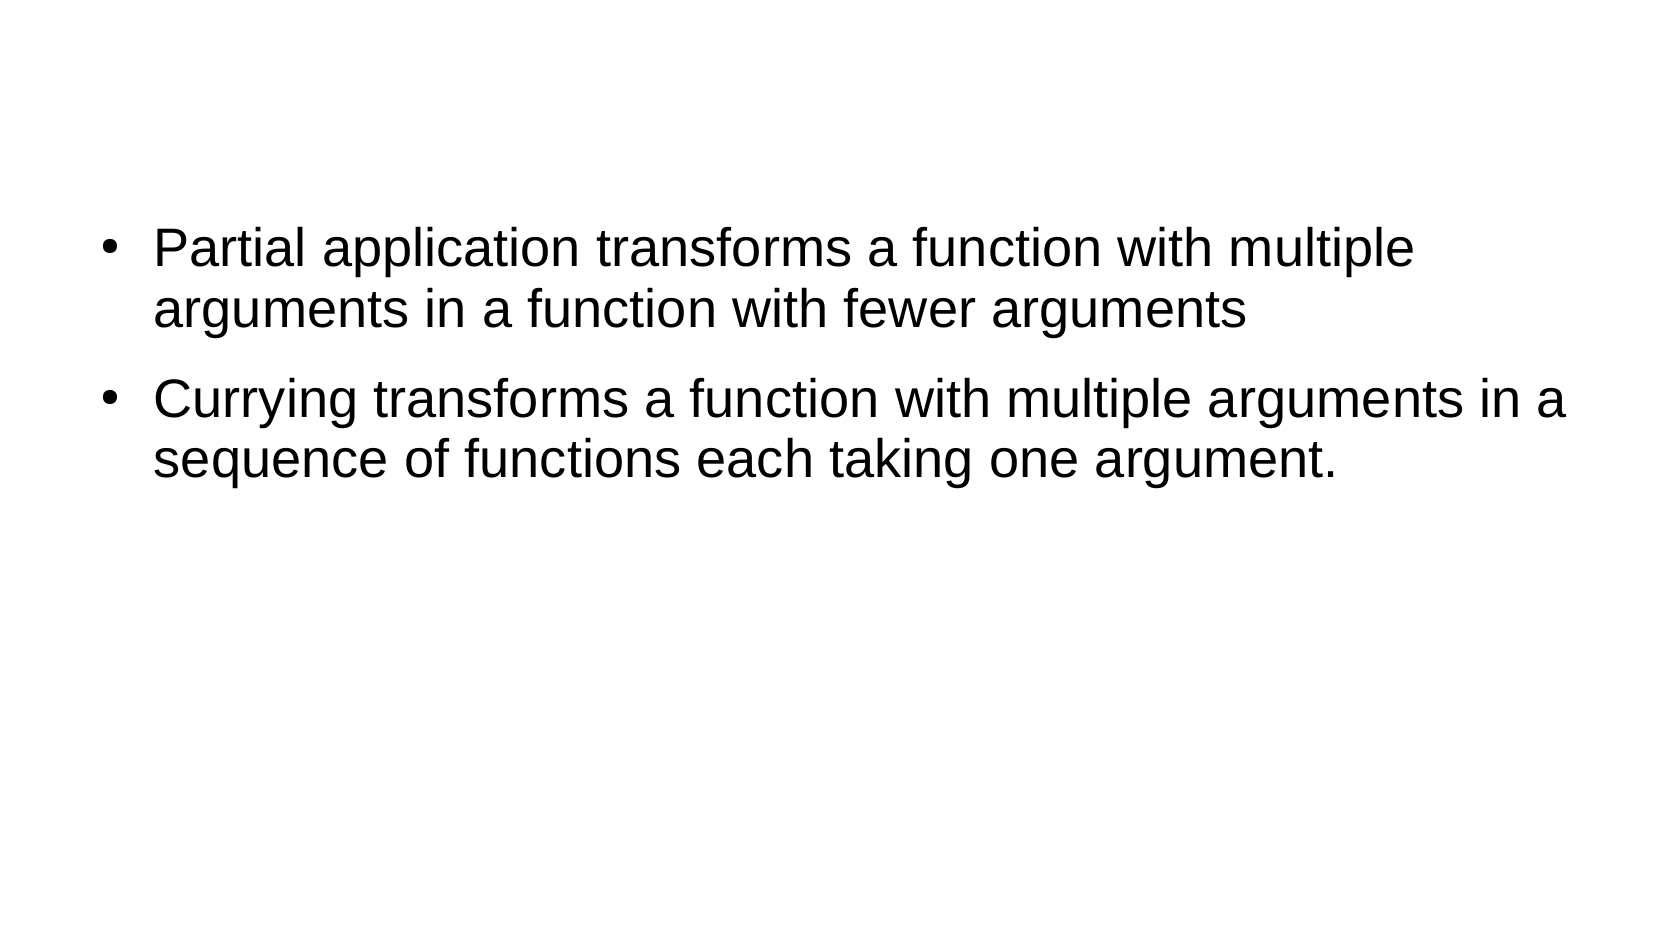

#
Partial application transforms a function with multiple arguments in a function with fewer arguments
Currying transforms a function with multiple arguments in a sequence of functions each taking one argument.